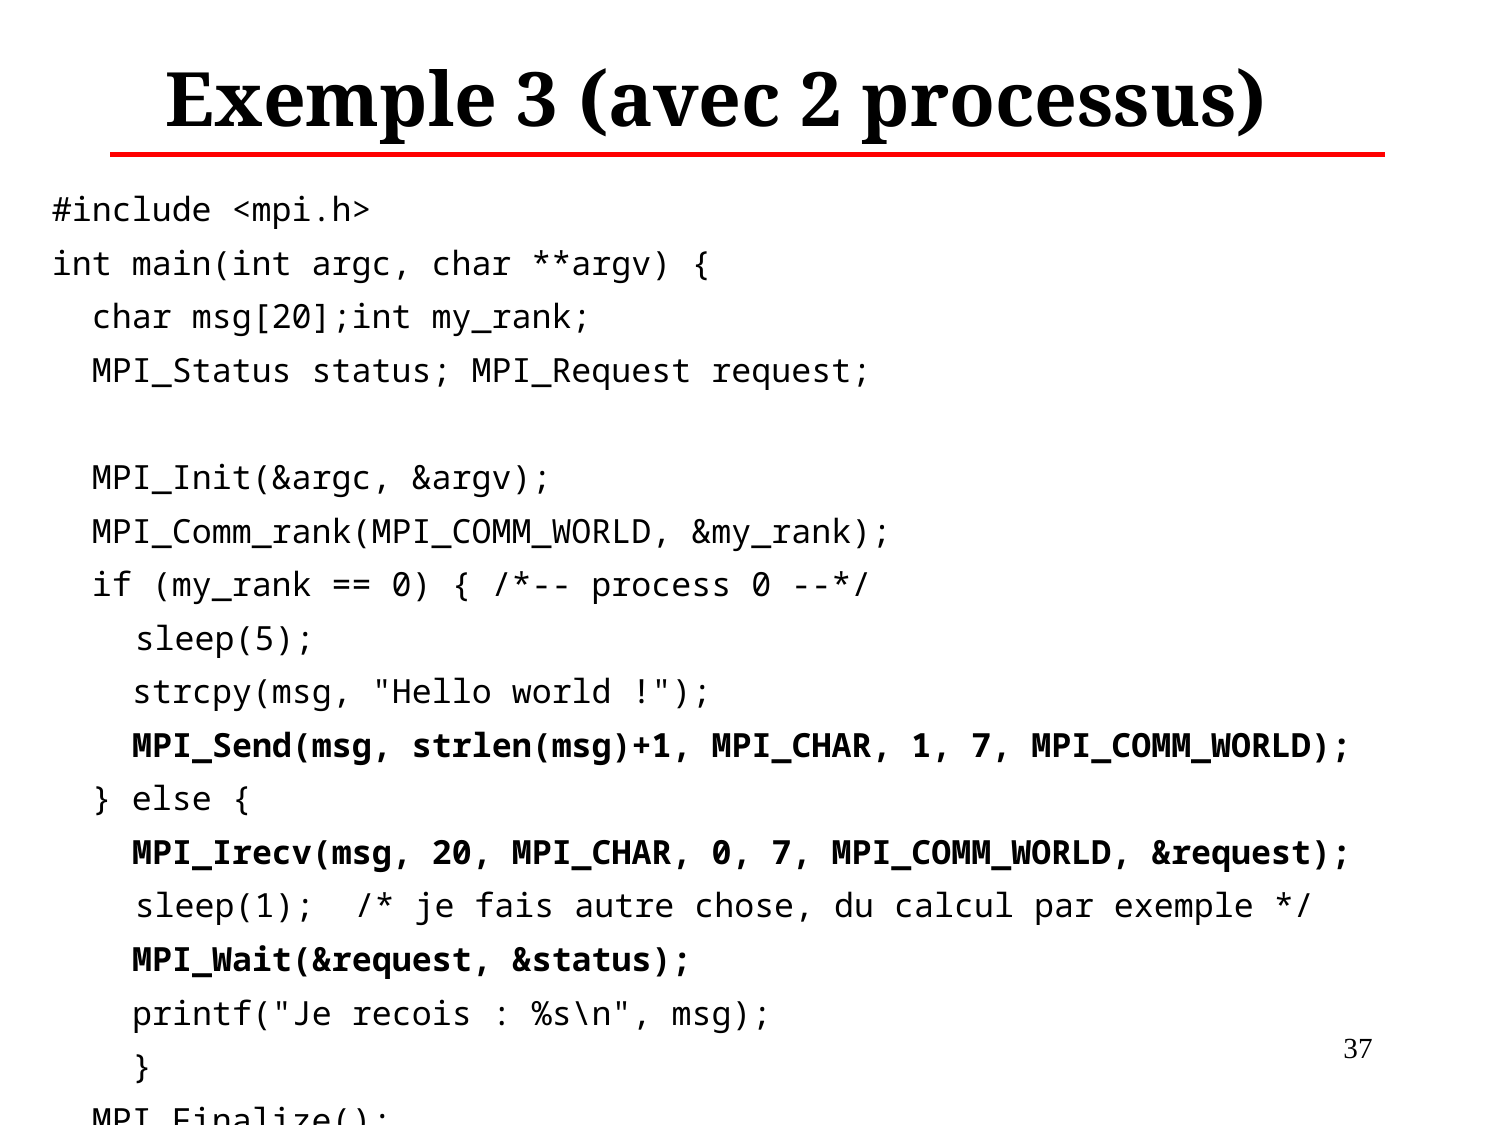

Exemple 3 (avec 2 processus)
# #include <mpi.h>
int main(int argc, char **argv) {
 char msg[20];int my_rank;
 MPI_Status status; MPI_Request request;
 MPI_Init(&argc, &argv);
 MPI_Comm_rank(MPI_COMM_WORLD, &my_rank);
 if (my_rank == 0) { /*-- process 0 --*/
	 sleep(5);
 strcpy(msg, "Hello world !");
 MPI_Send(msg, strlen(msg)+1, MPI_CHAR, 1, 7, MPI_COMM_WORLD);
 } else {
 MPI_Irecv(msg, 20, MPI_CHAR, 0, 7, MPI_COMM_WORLD, &request);
	 sleep(1); /* je fais autre chose, du calcul par exemple */
 MPI_Wait(&request, &status);
 printf("Je recois : %s\n", msg);
 }
 MPI_Finalize();
}
37